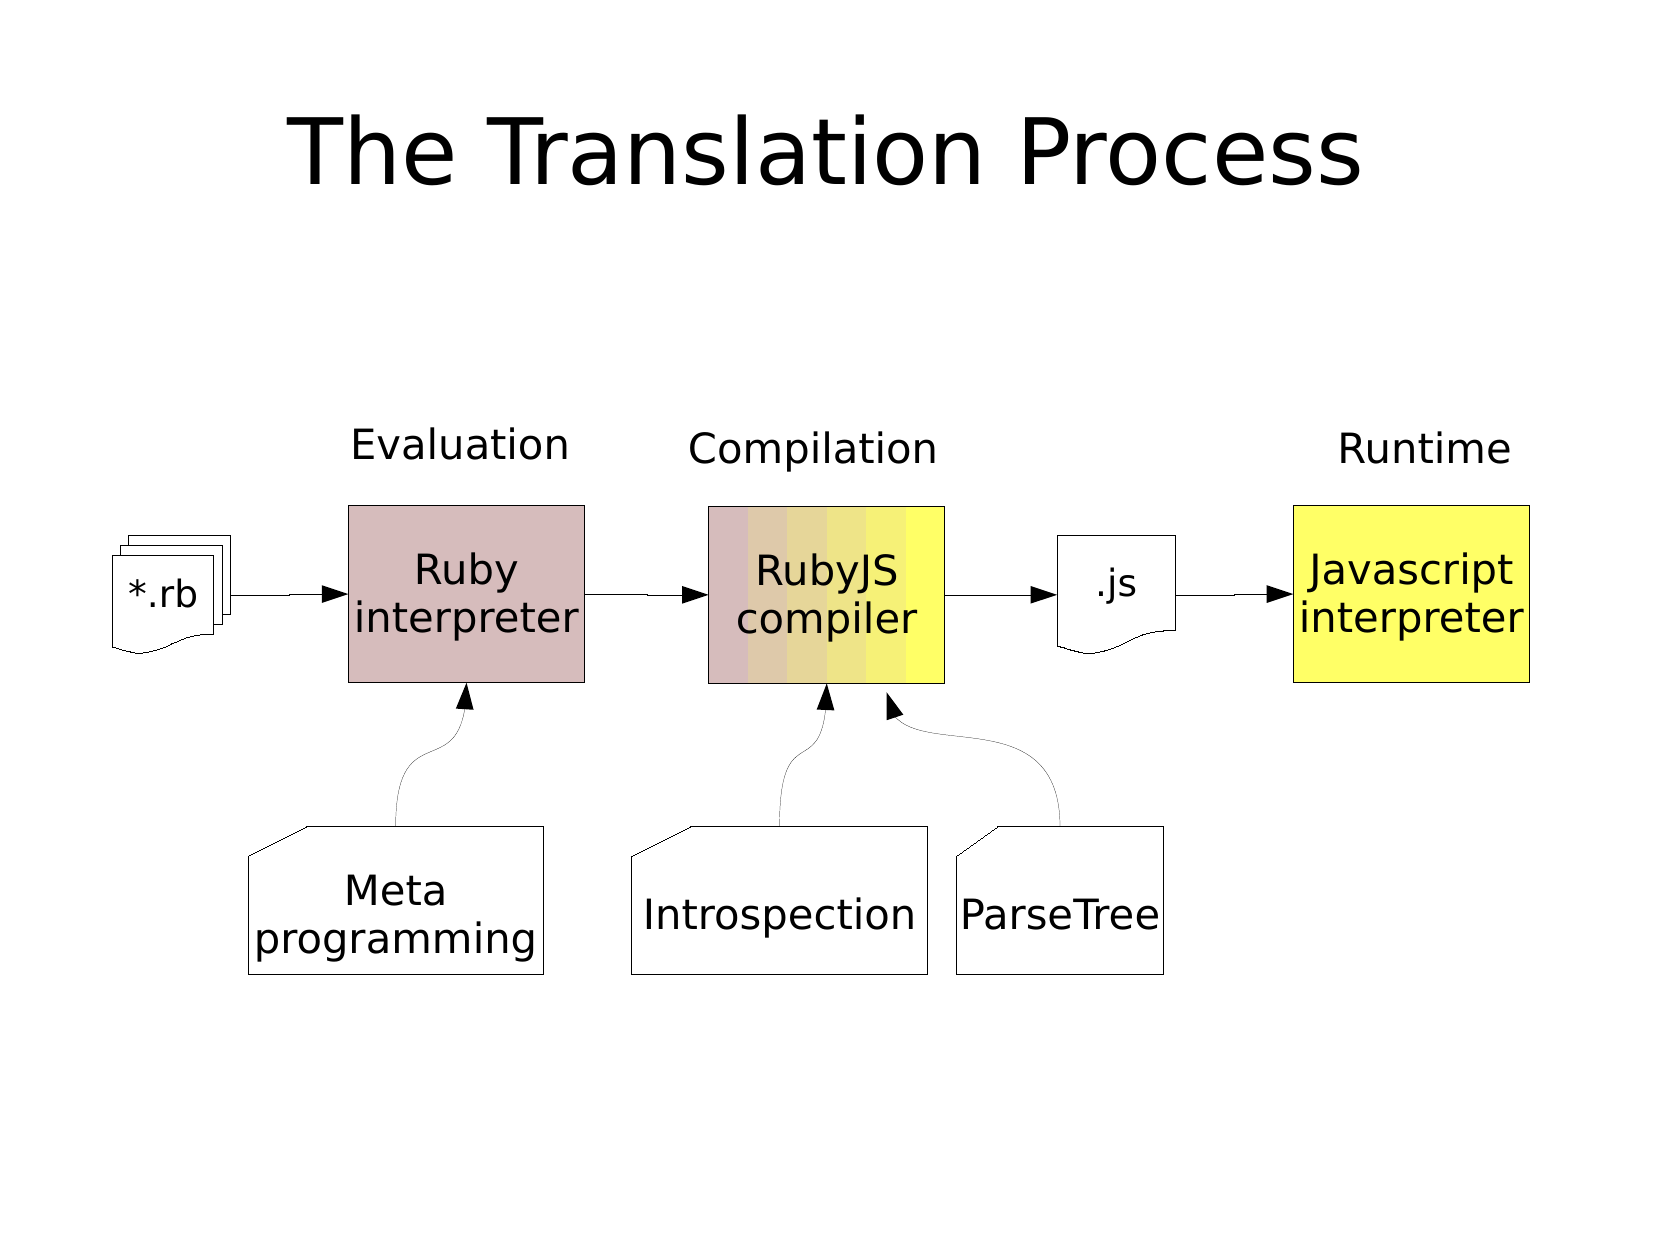

# The Translation Process
Evaluation
Compilation
Runtime
Ruby
interpreter
Javascript
interpreter
RubyJS
compiler
*.rb
.js
Meta
programming
Introspection
ParseTree